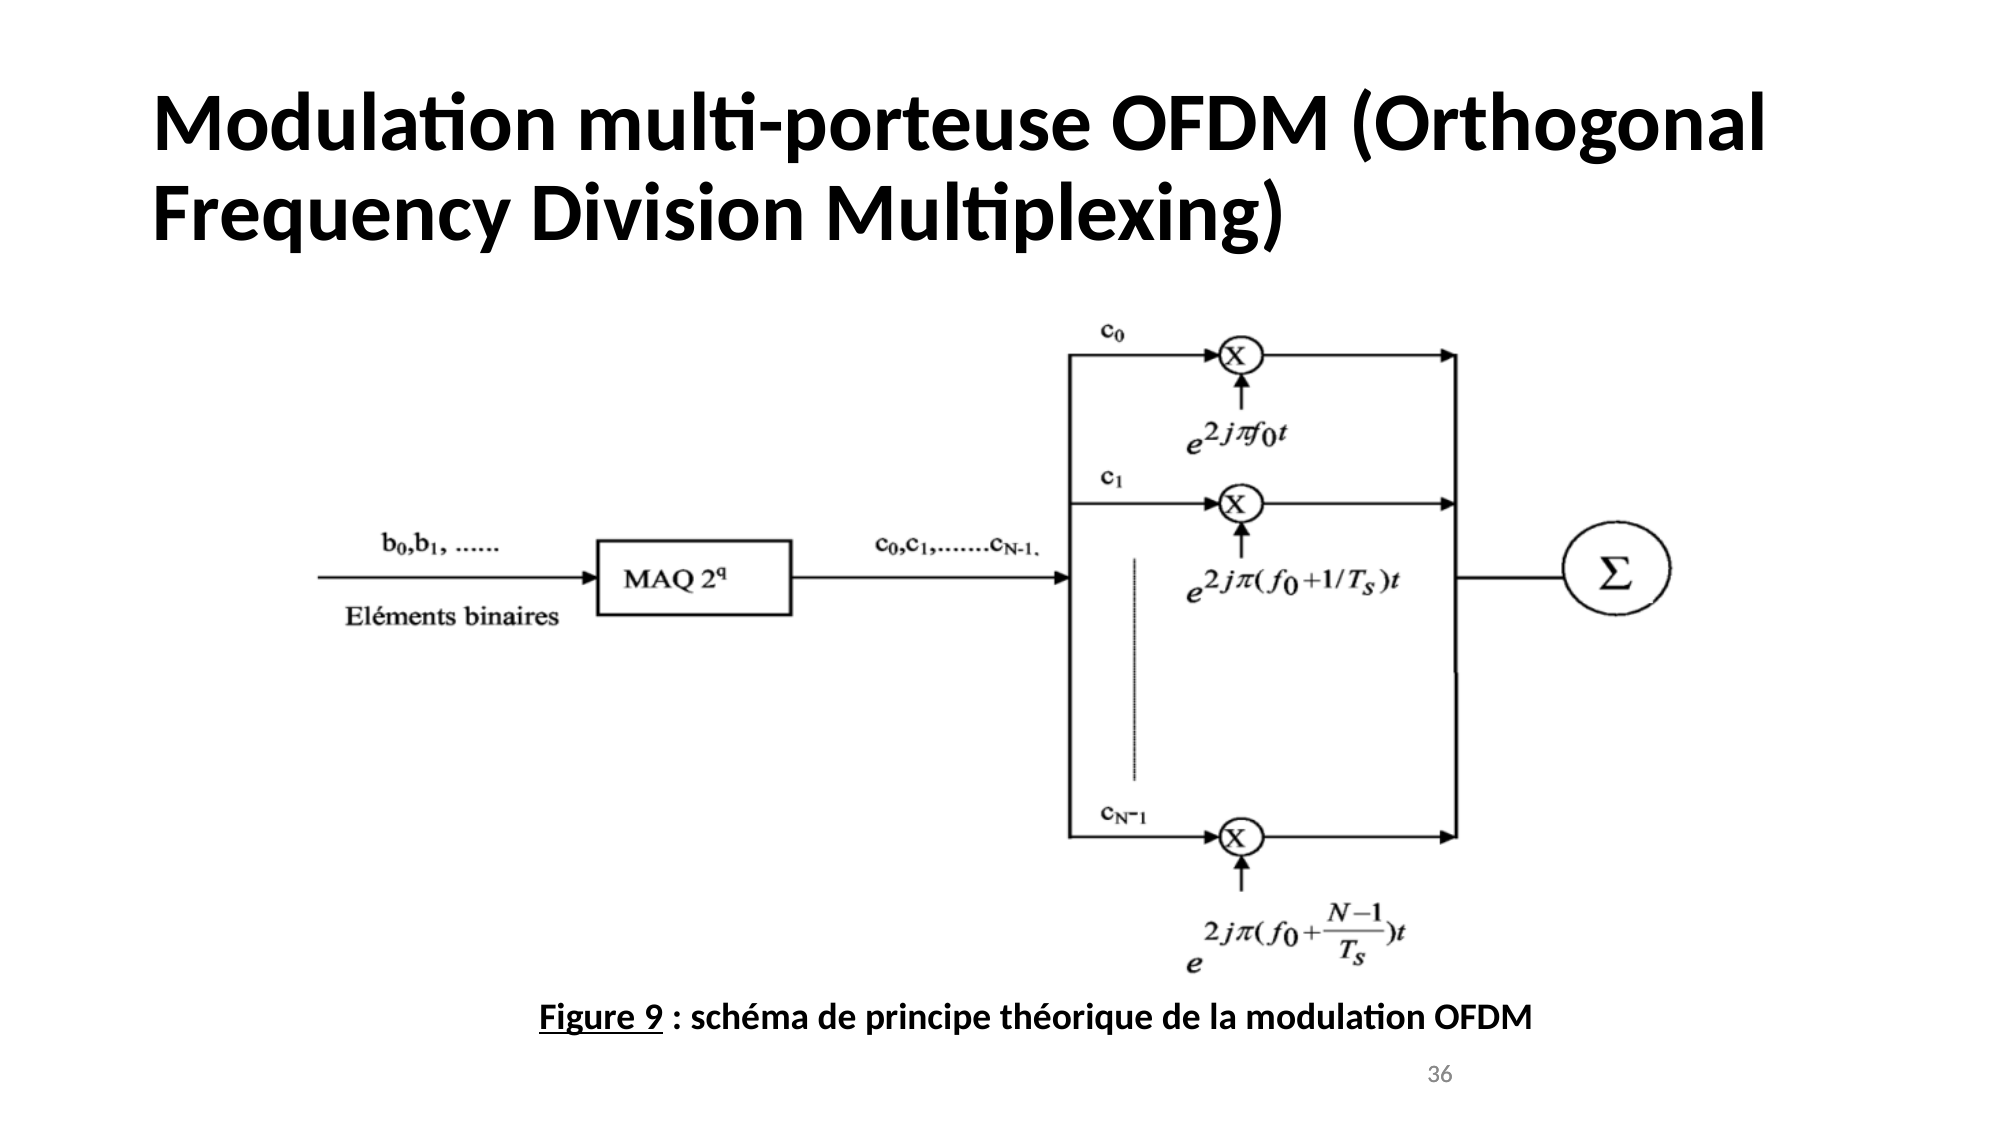

# Modulation multi-porteuse OFDM (Orthogonal Frequency Division Multiplexing)
Figure 9 : schéma de principe théorique de la modulation OFDM